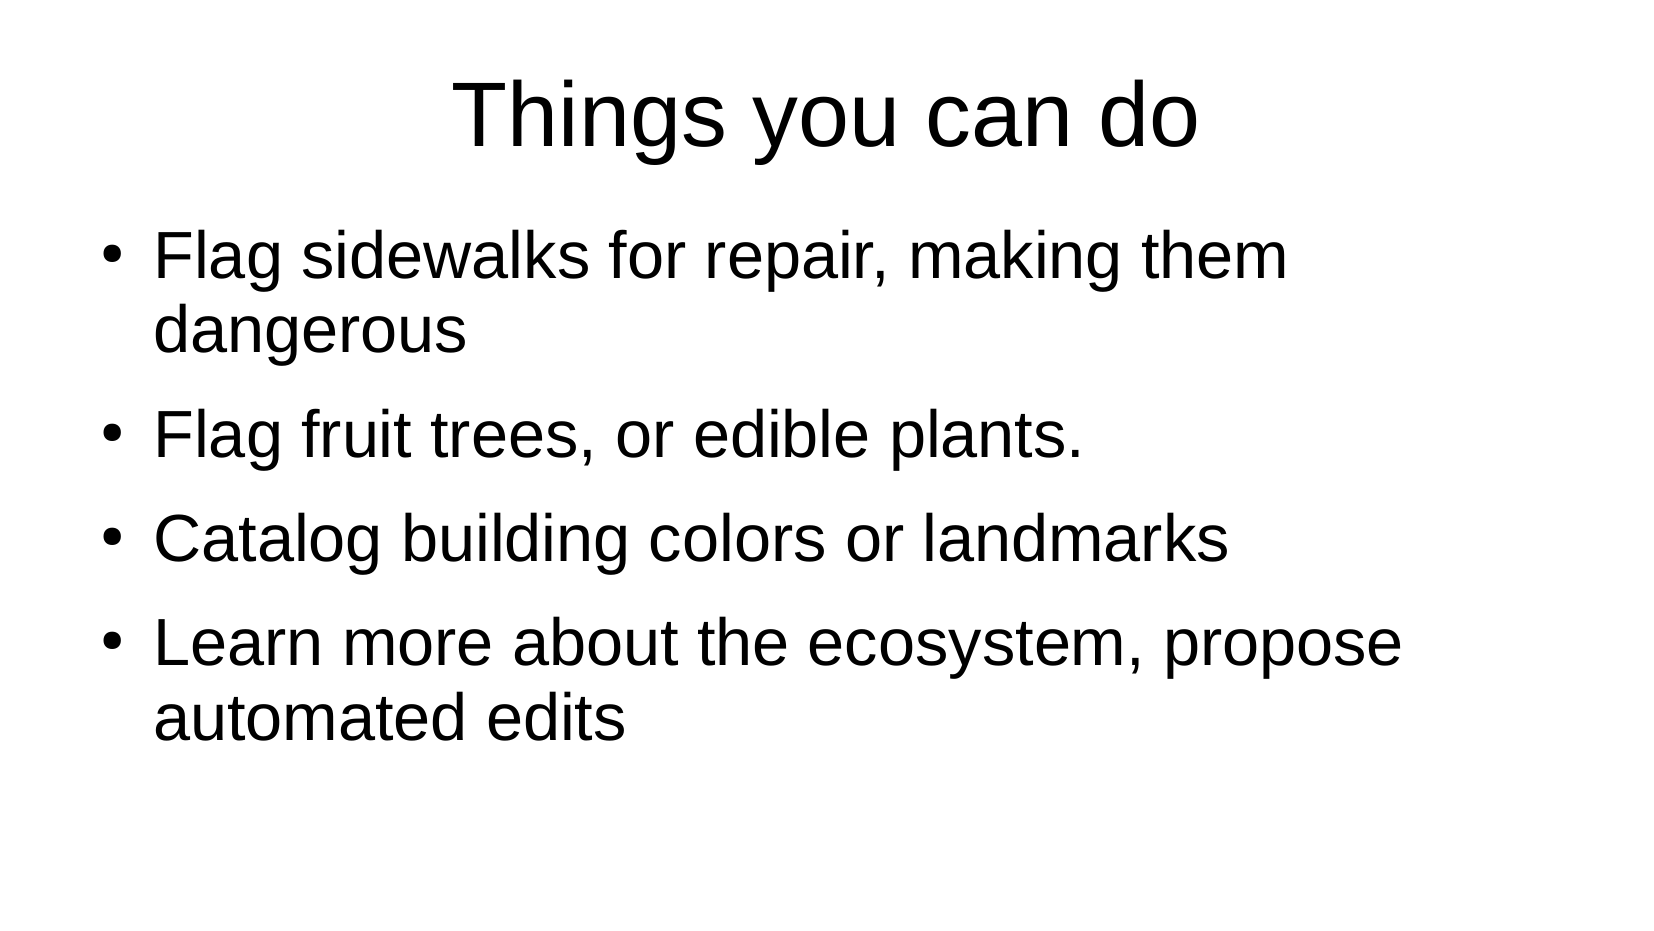

# Things you can do
Flag sidewalks for repair, making them dangerous
Flag fruit trees, or edible plants.
Catalog building colors or landmarks
Learn more about the ecosystem, propose automated edits